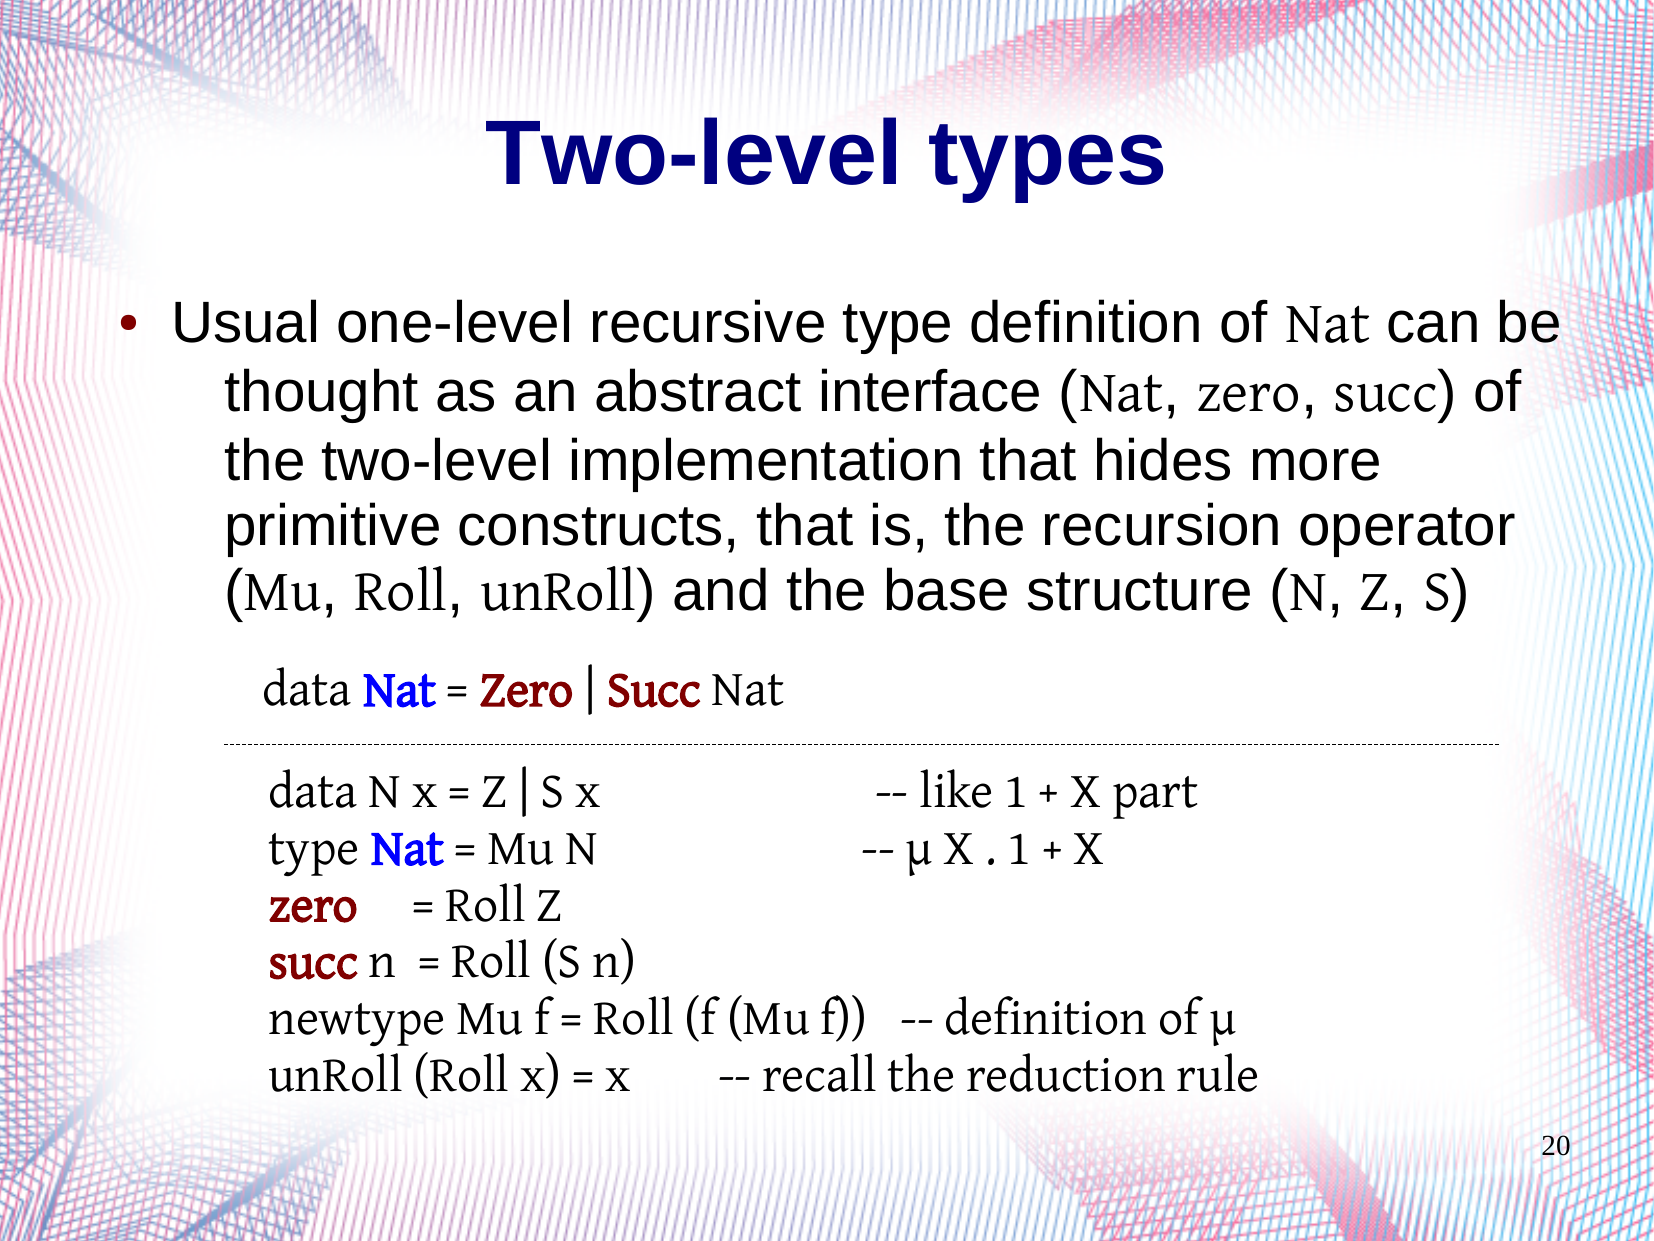

# Two-level types
Usual one-level recursive type definition of Nat can be thought as an abstract interface (Nat, zero, succ) of the two-level implementation that hides more primitive constructs, that is, the recursion operator (Mu, Roll, unRoll) and the base structure (N, Z, S)
data Nat = Zero | Succ Nat
data N x = Z | S x -- like 1 + X part
type Nat = Mu N -- μ X . 1 + X
zero = Roll Z
succ n = Roll (S n)
newtype Mu f = Roll (f (Mu f)) -- definition of μ
unRoll (Roll x) = x -- recall the reduction rule
20